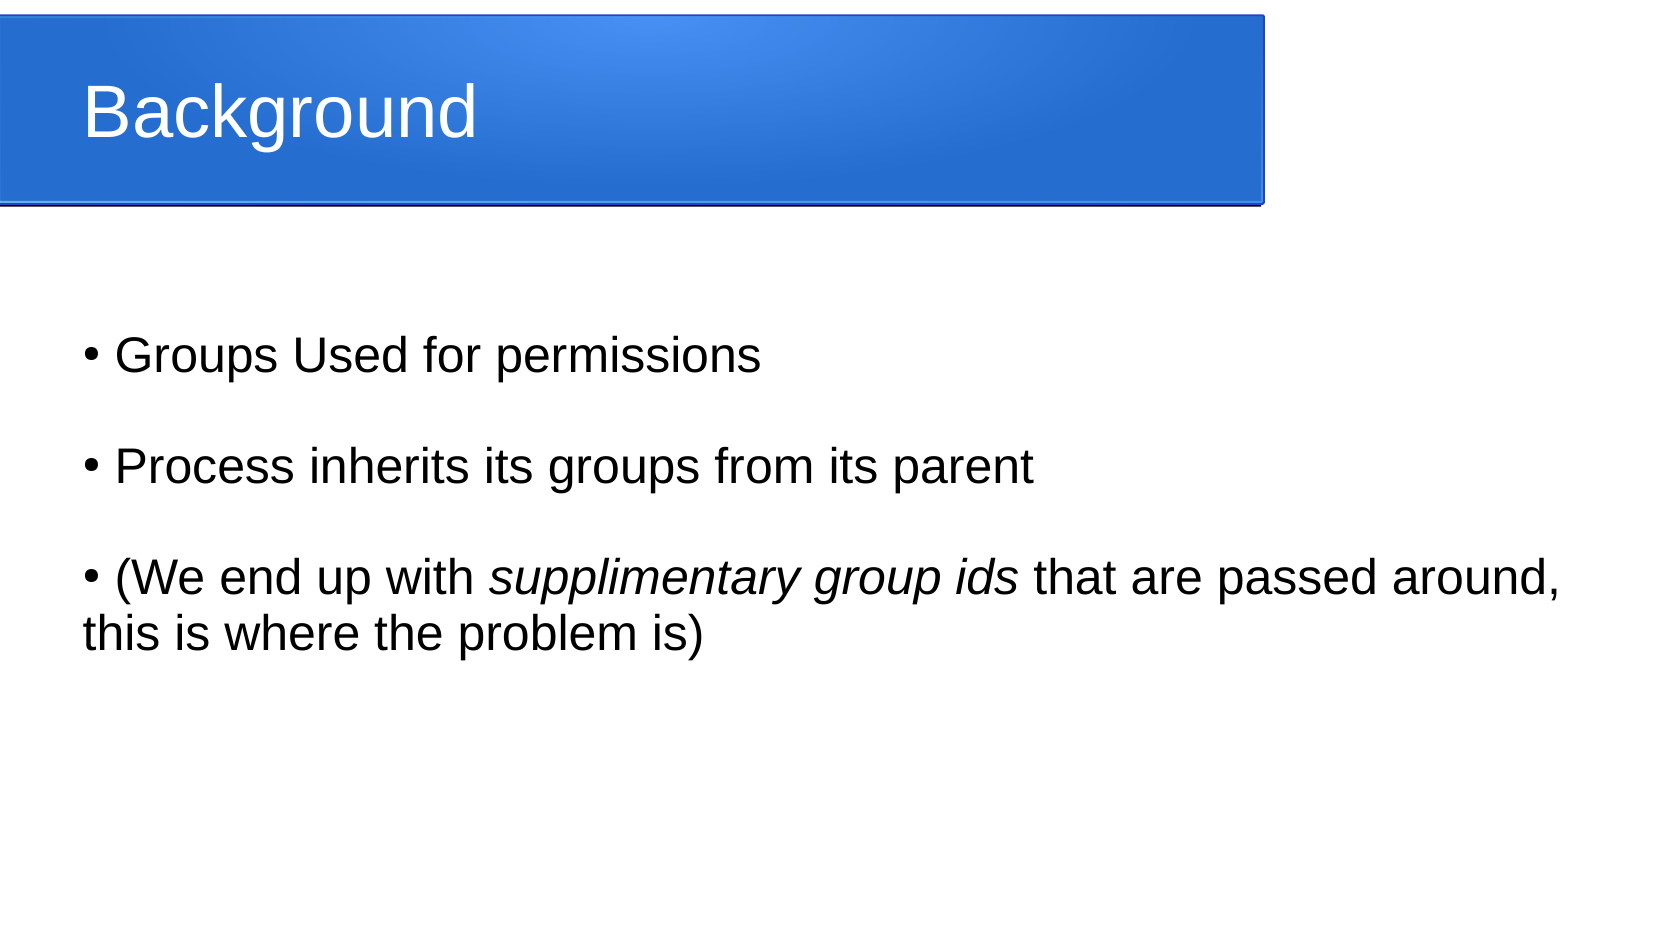

# Background
 Groups Used for permissions
 Process inherits its groups from its parent
 (We end up with supplimentary group ids that are passed around, this is where the problem is)